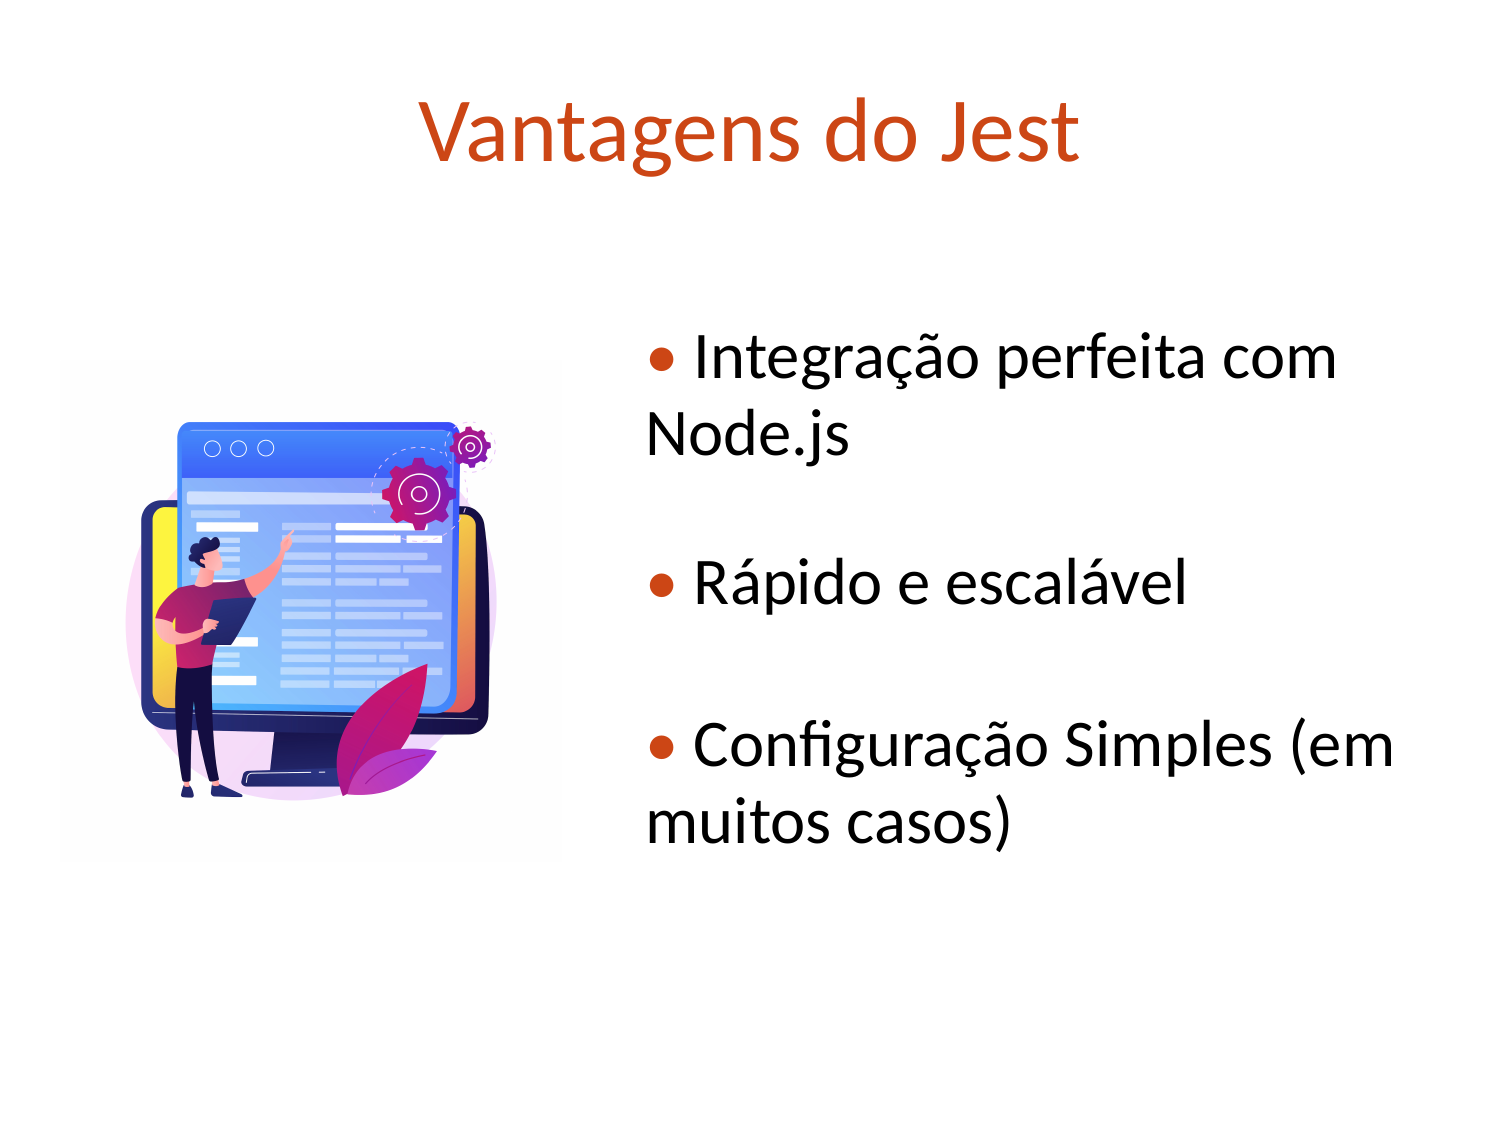

# Vantagens do Jest
• Integração perfeita com Node.js
• Rápido e escalável
• Configuração Simples (em muitos casos)